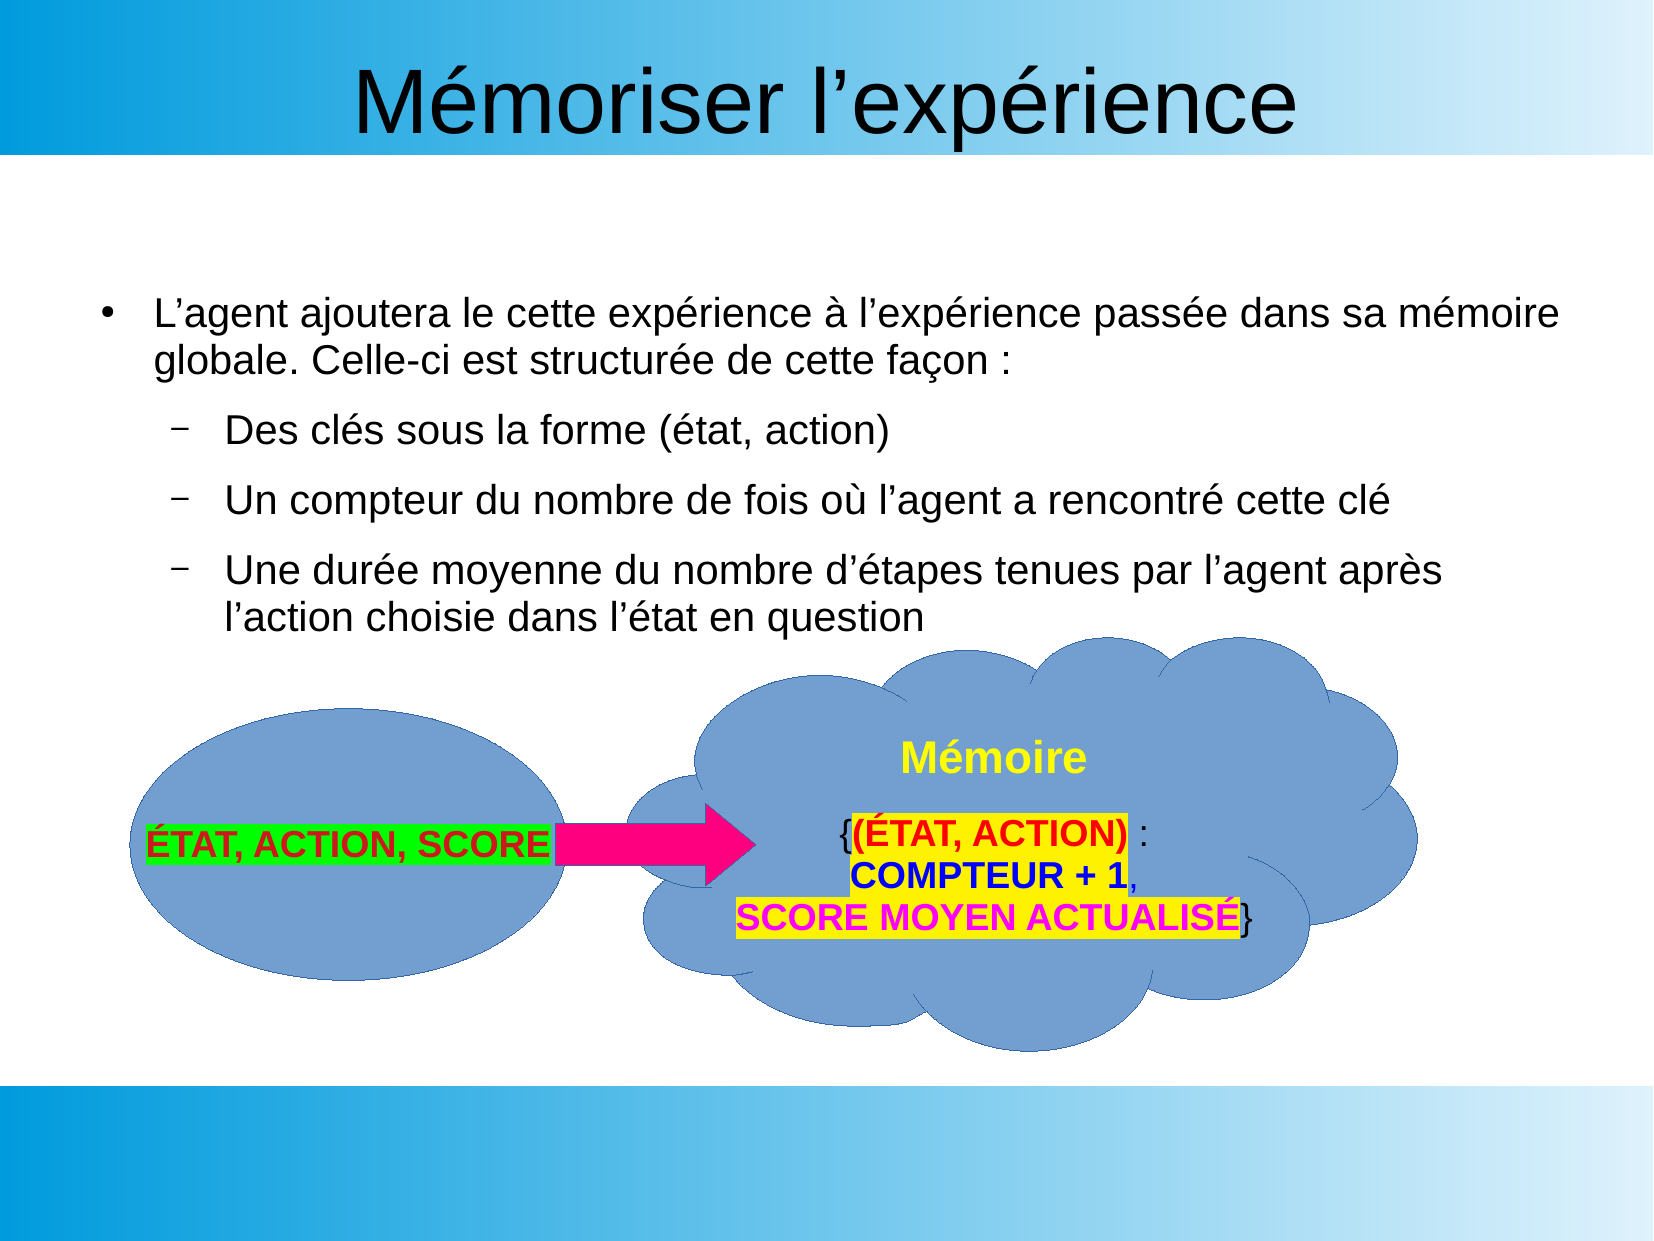

# Mémoriser l’expérience
L’agent ajoutera le cette expérience à l’expérience passée dans sa mémoire globale. Celle-ci est structurée de cette façon :
Des clés sous la forme (état, action)
Un compteur du nombre de fois où l’agent a rencontré cette clé
Une durée moyenne du nombre d’étapes tenues par l’agent après l’action choisie dans l’état en question
Mémoire
{(ÉTAT, ACTION) :
COMPTEUR + 1,
SCORE MOYEN ACTUALISÉ}
ÉTAT, ACTION, SCORE